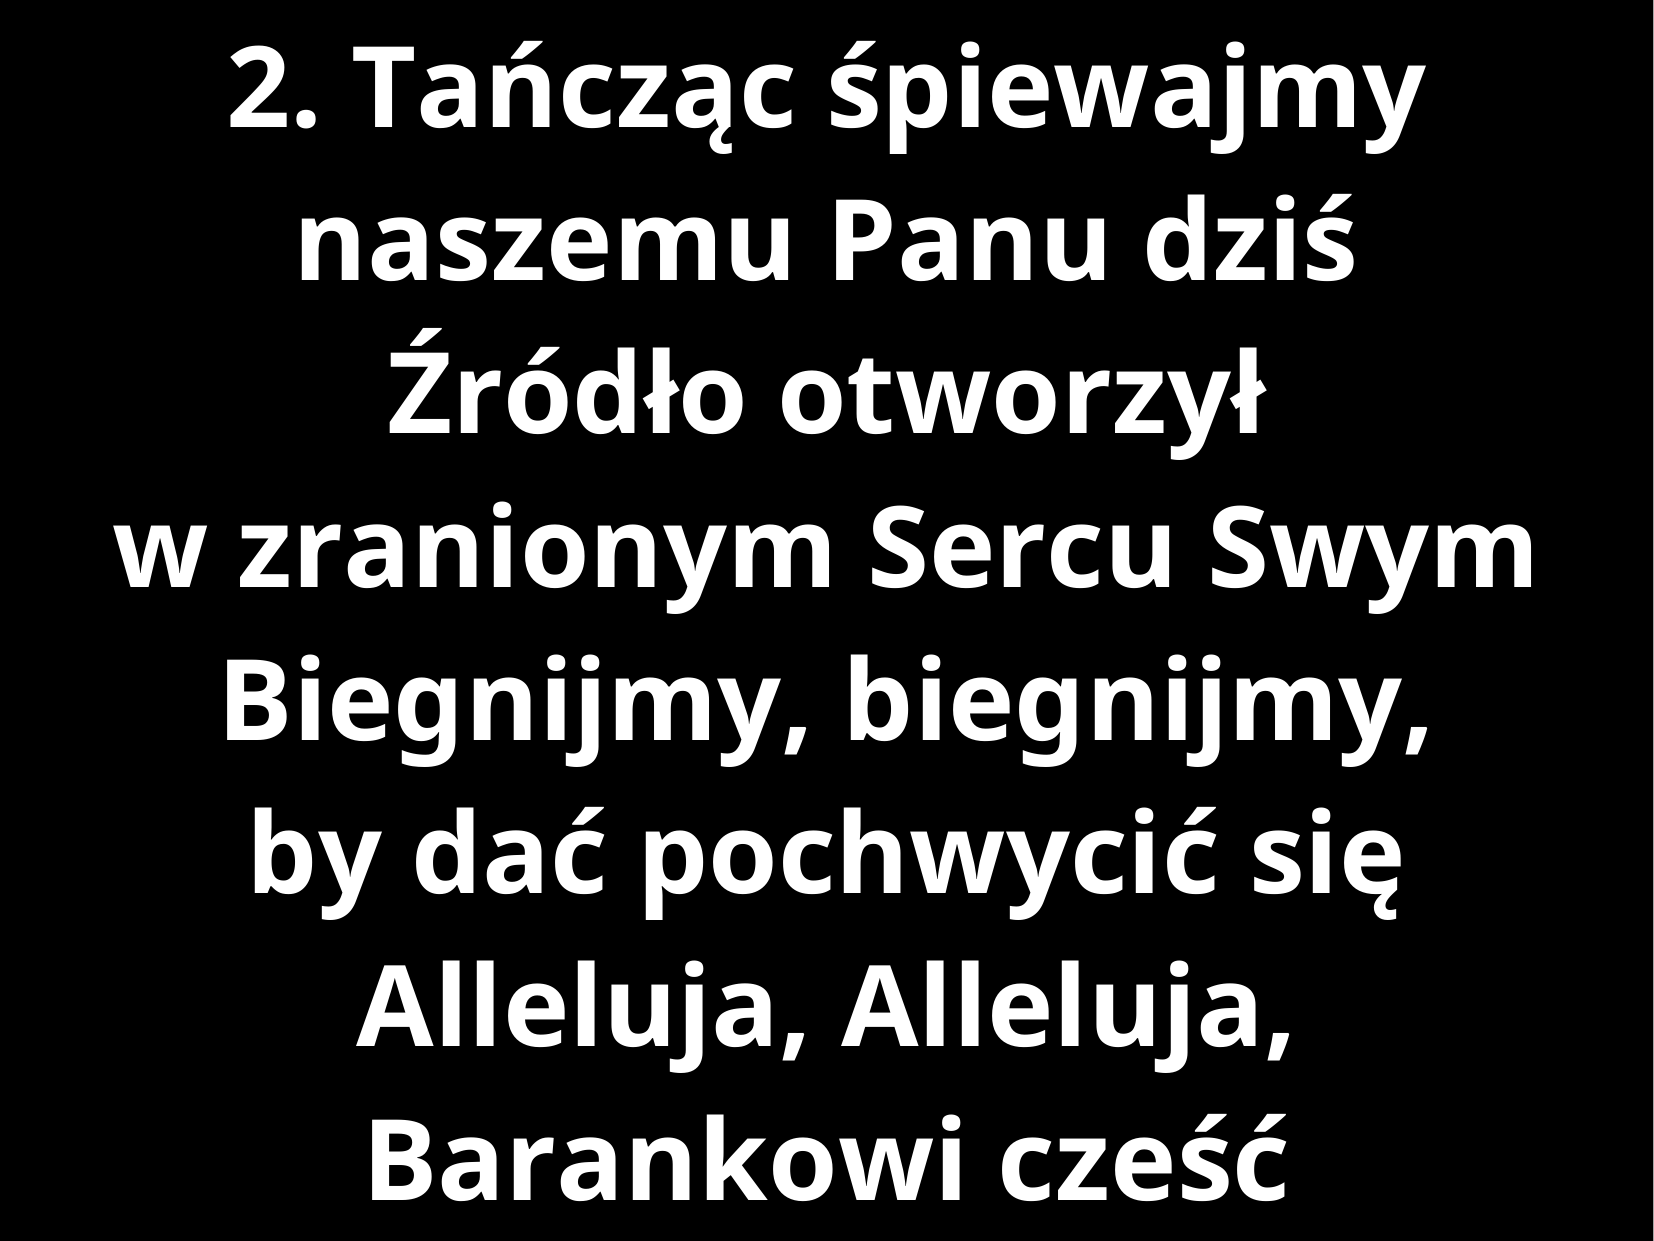

# 2. Tańcząc śpiewajmy naszemu Panu dziś Źródło otworzył w zranionym Sercu Swym Biegnijmy, biegnijmy, by dać pochwycić się Alleluja, Alleluja, Barankowi cześć